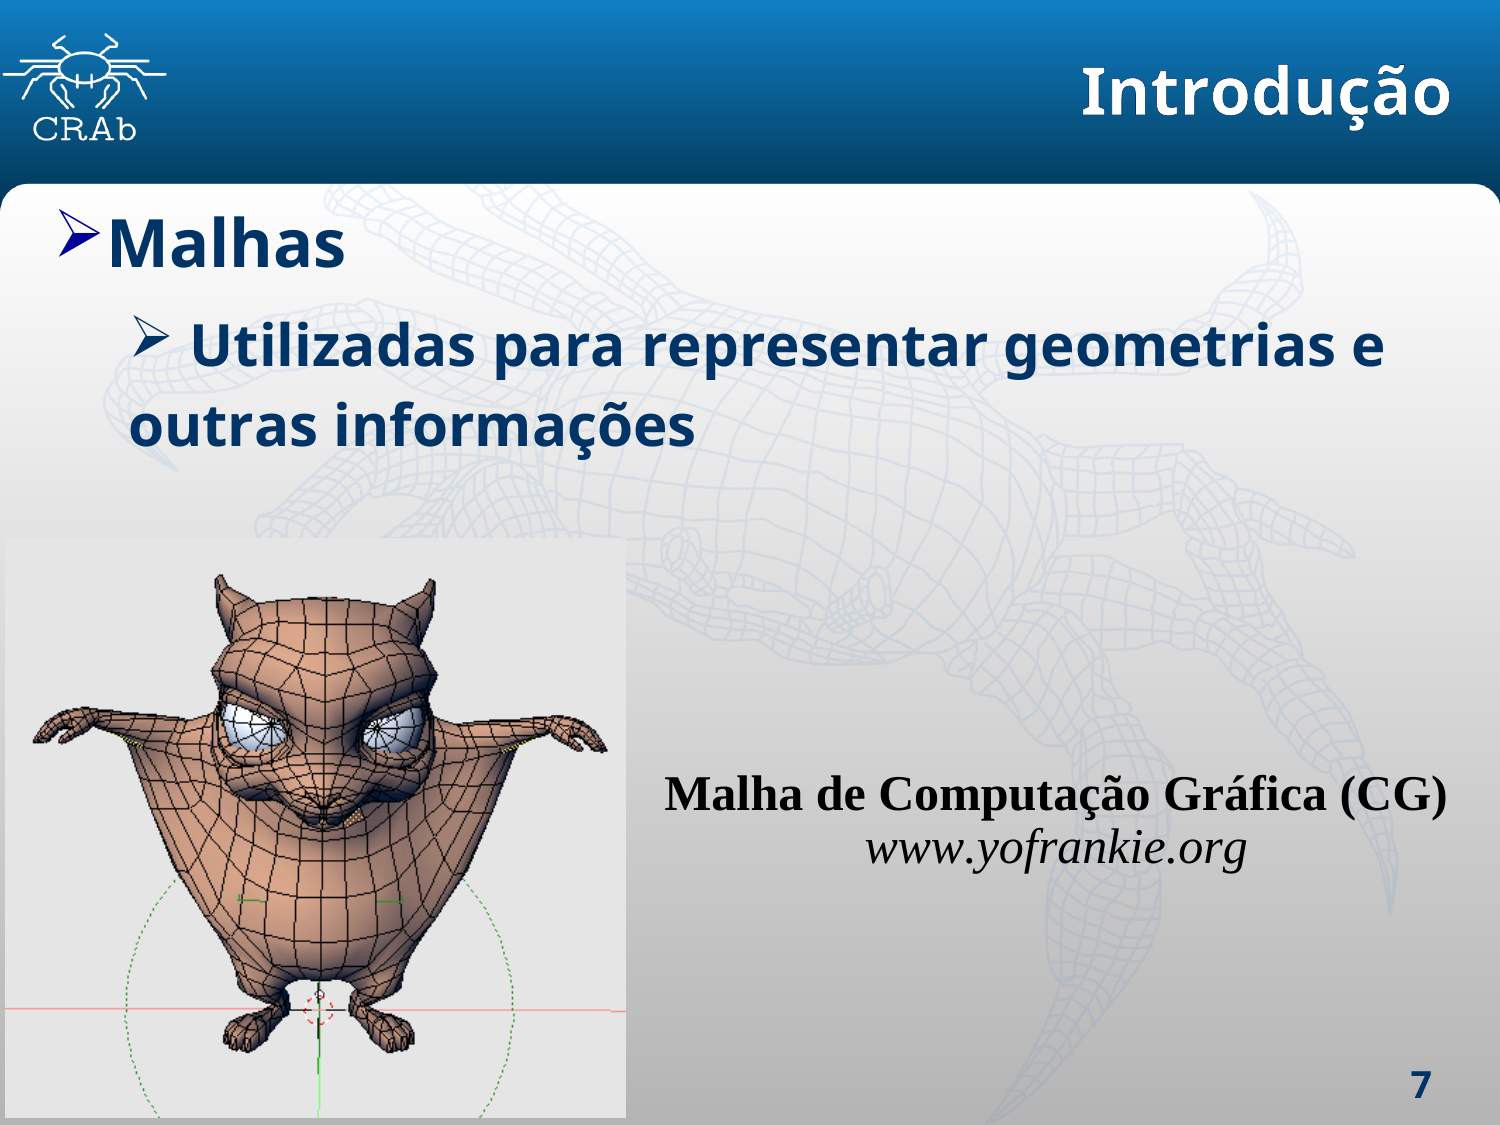

# Introdução
Malhas
 Utilizadas para representar geometrias e outras informações
Malha de Computação Gráfica (CG)
www.yofrankie.org